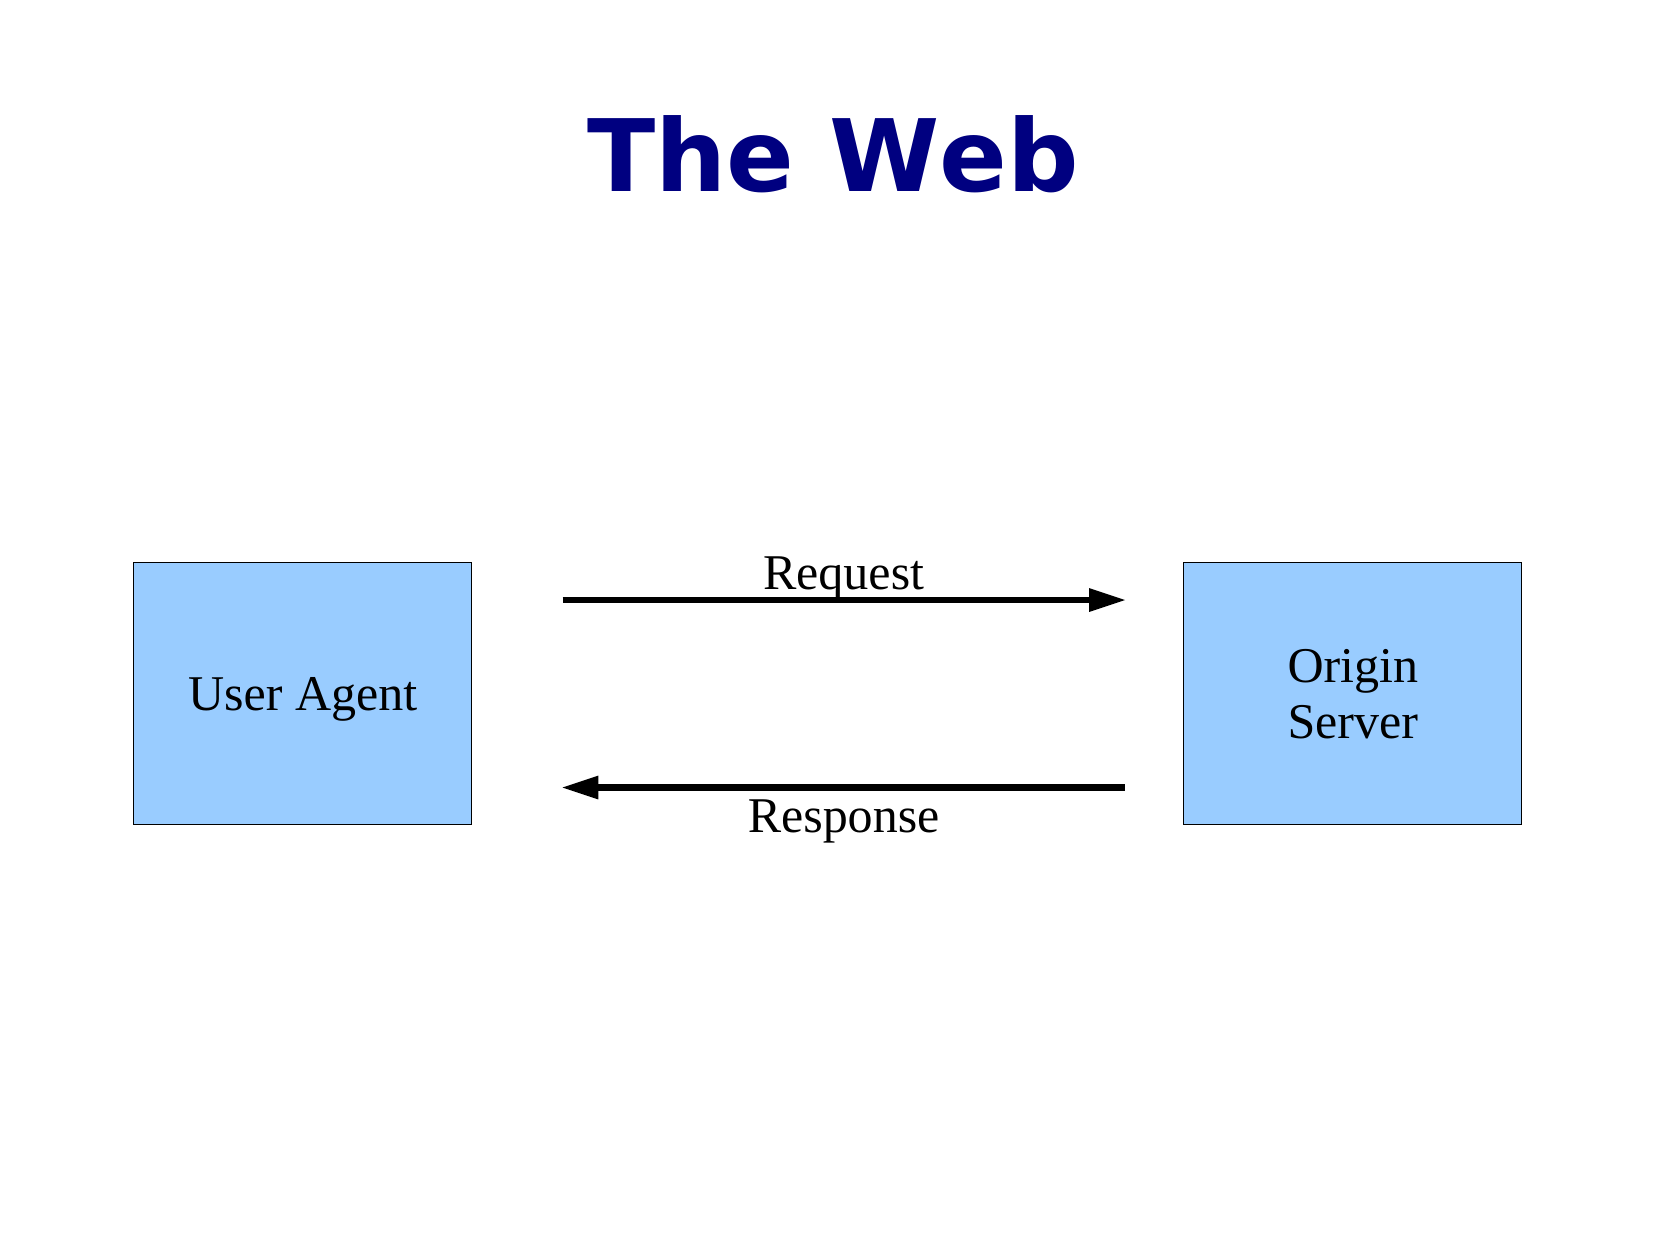

# The Web
User Agent
Origin
Server
Request
Response